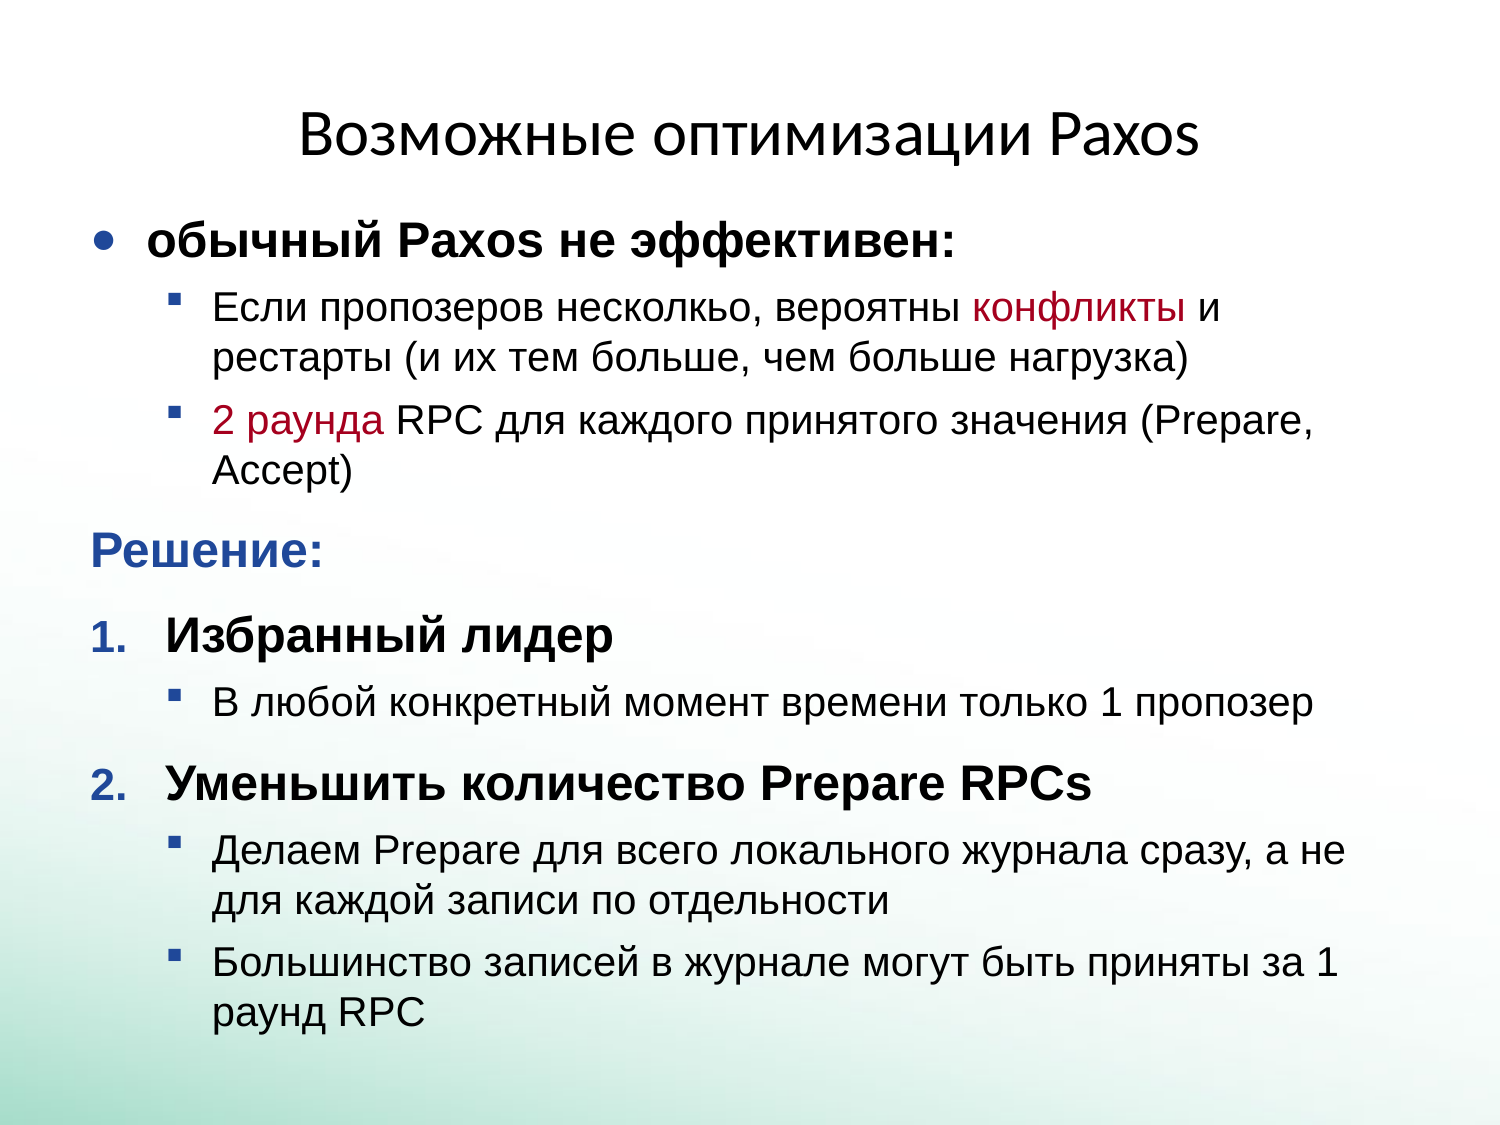

Возможные оптимизации Paxos
# обычный Paxos не эффективен:
Если пропозеров несколкьо, вероятны конфликты и рестарты (и их тем больше, чем больше нагрузка)
2 раунда RPC для каждого принятого значения (Prepare, Accept)
Решение:
Избранный лидер
В любой конкретный момент времени только 1 пропозер
Уменьшить количество Prepare RPCs
Делаем Prepare для всего локального журнала сразу, а не для каждой записи по отдельности
Большинство записей в журнале могут быть приняты за 1 раунд RPC